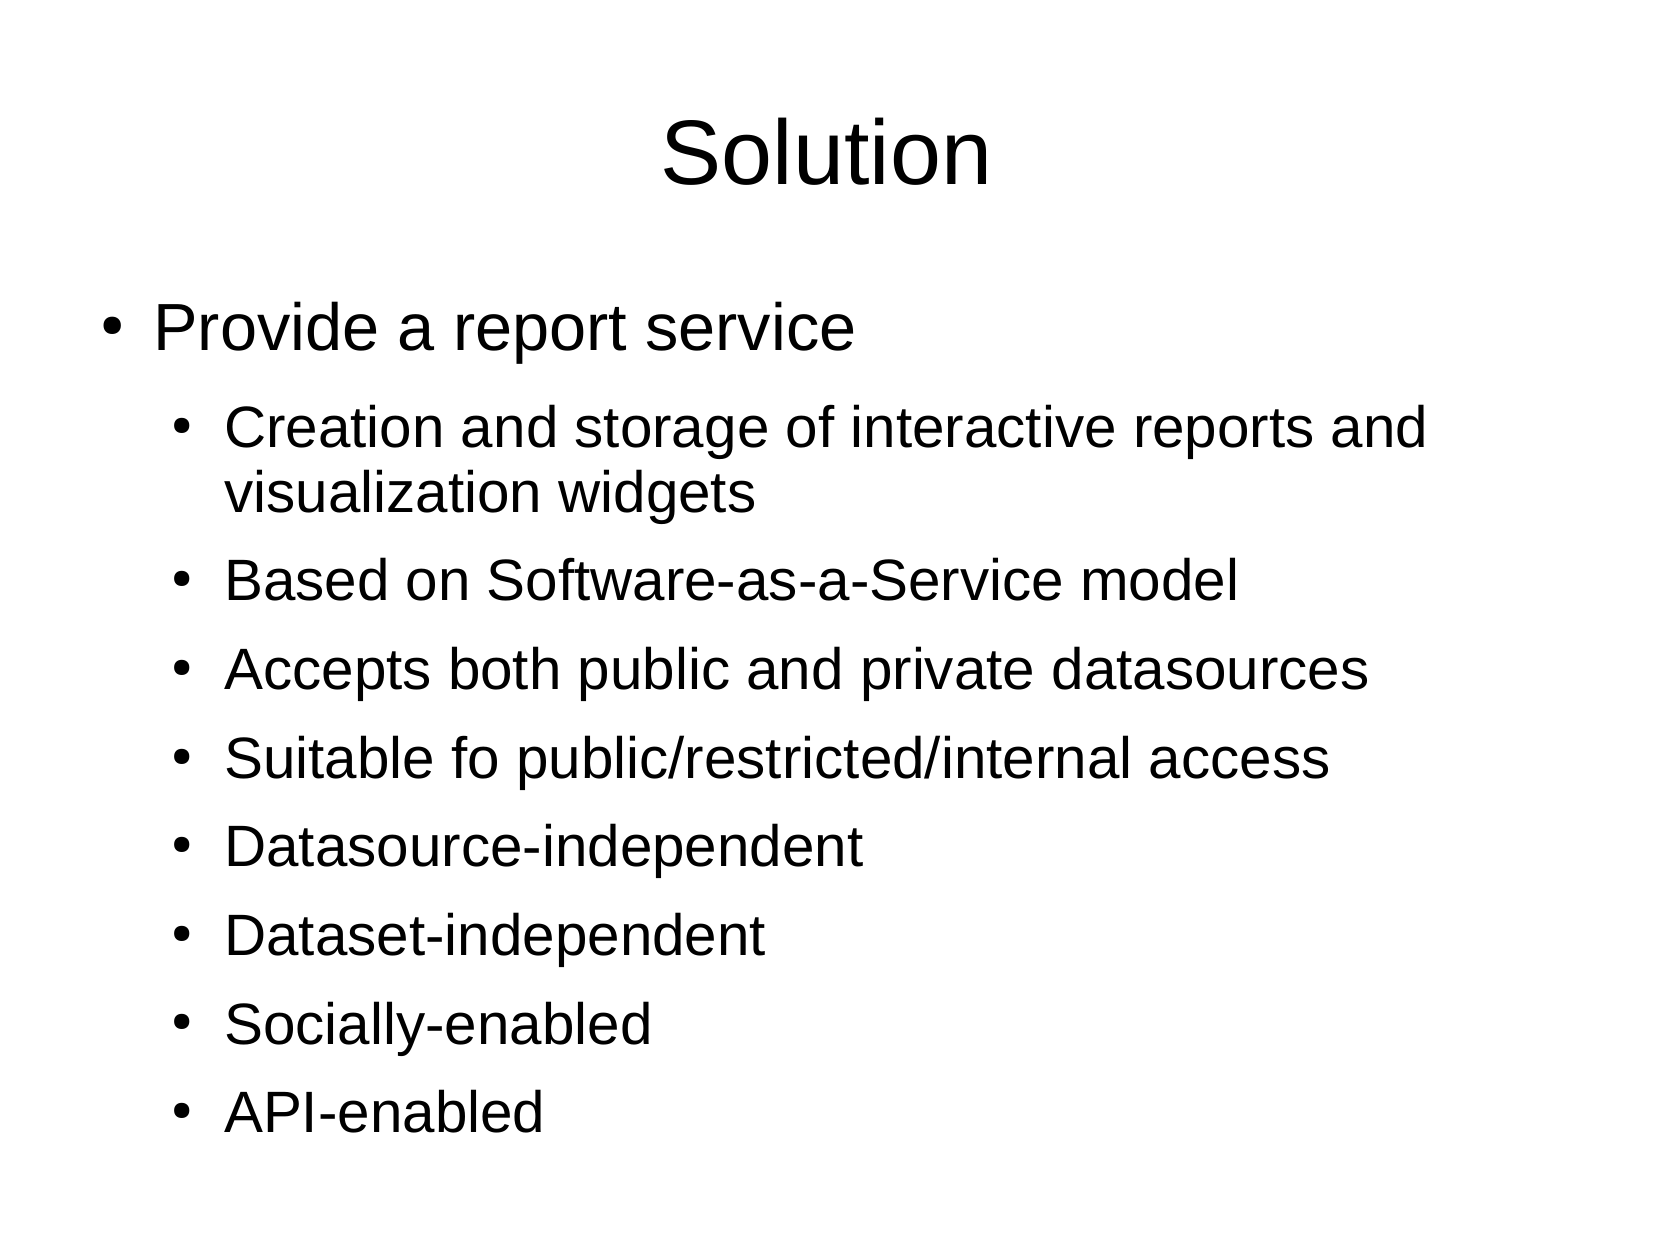

# Solution
Provide a report service
Creation and storage of interactive reports and visualization widgets
Based on Software-as-a-Service model
Accepts both public and private datasources
Suitable fo public/restricted/internal access
Datasource-independent
Dataset-independent
Socially-enabled
API-enabled